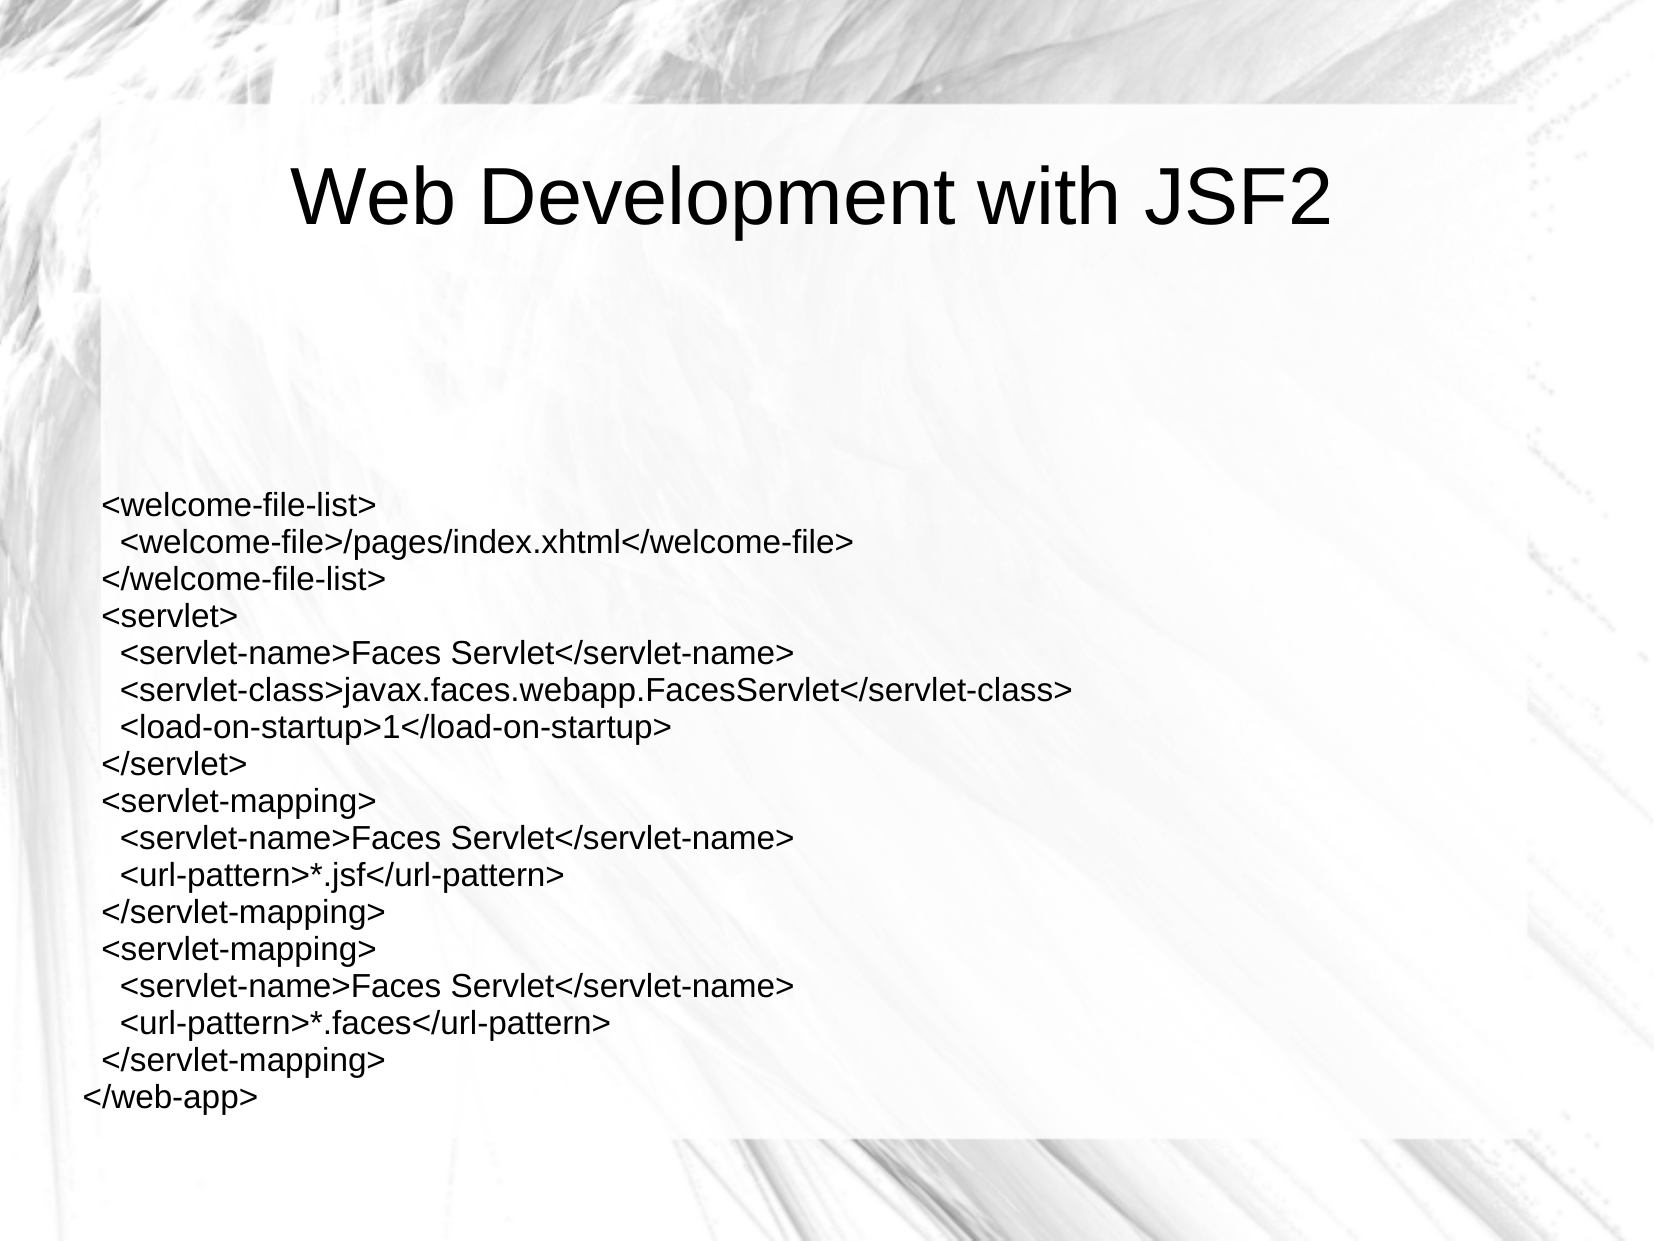

# Web Development with JSF2
 <welcome-file-list>
 <welcome-file>/pages/index.xhtml</welcome-file>
 </welcome-file-list>
 <servlet>
 <servlet-name>Faces Servlet</servlet-name>
 <servlet-class>javax.faces.webapp.FacesServlet</servlet-class>
 <load-on-startup>1</load-on-startup>
 </servlet>
 <servlet-mapping>
 <servlet-name>Faces Servlet</servlet-name>
 <url-pattern>*.jsf</url-pattern>
 </servlet-mapping>
 <servlet-mapping>
 <servlet-name>Faces Servlet</servlet-name>
 <url-pattern>*.faces</url-pattern>
 </servlet-mapping>
</web-app>